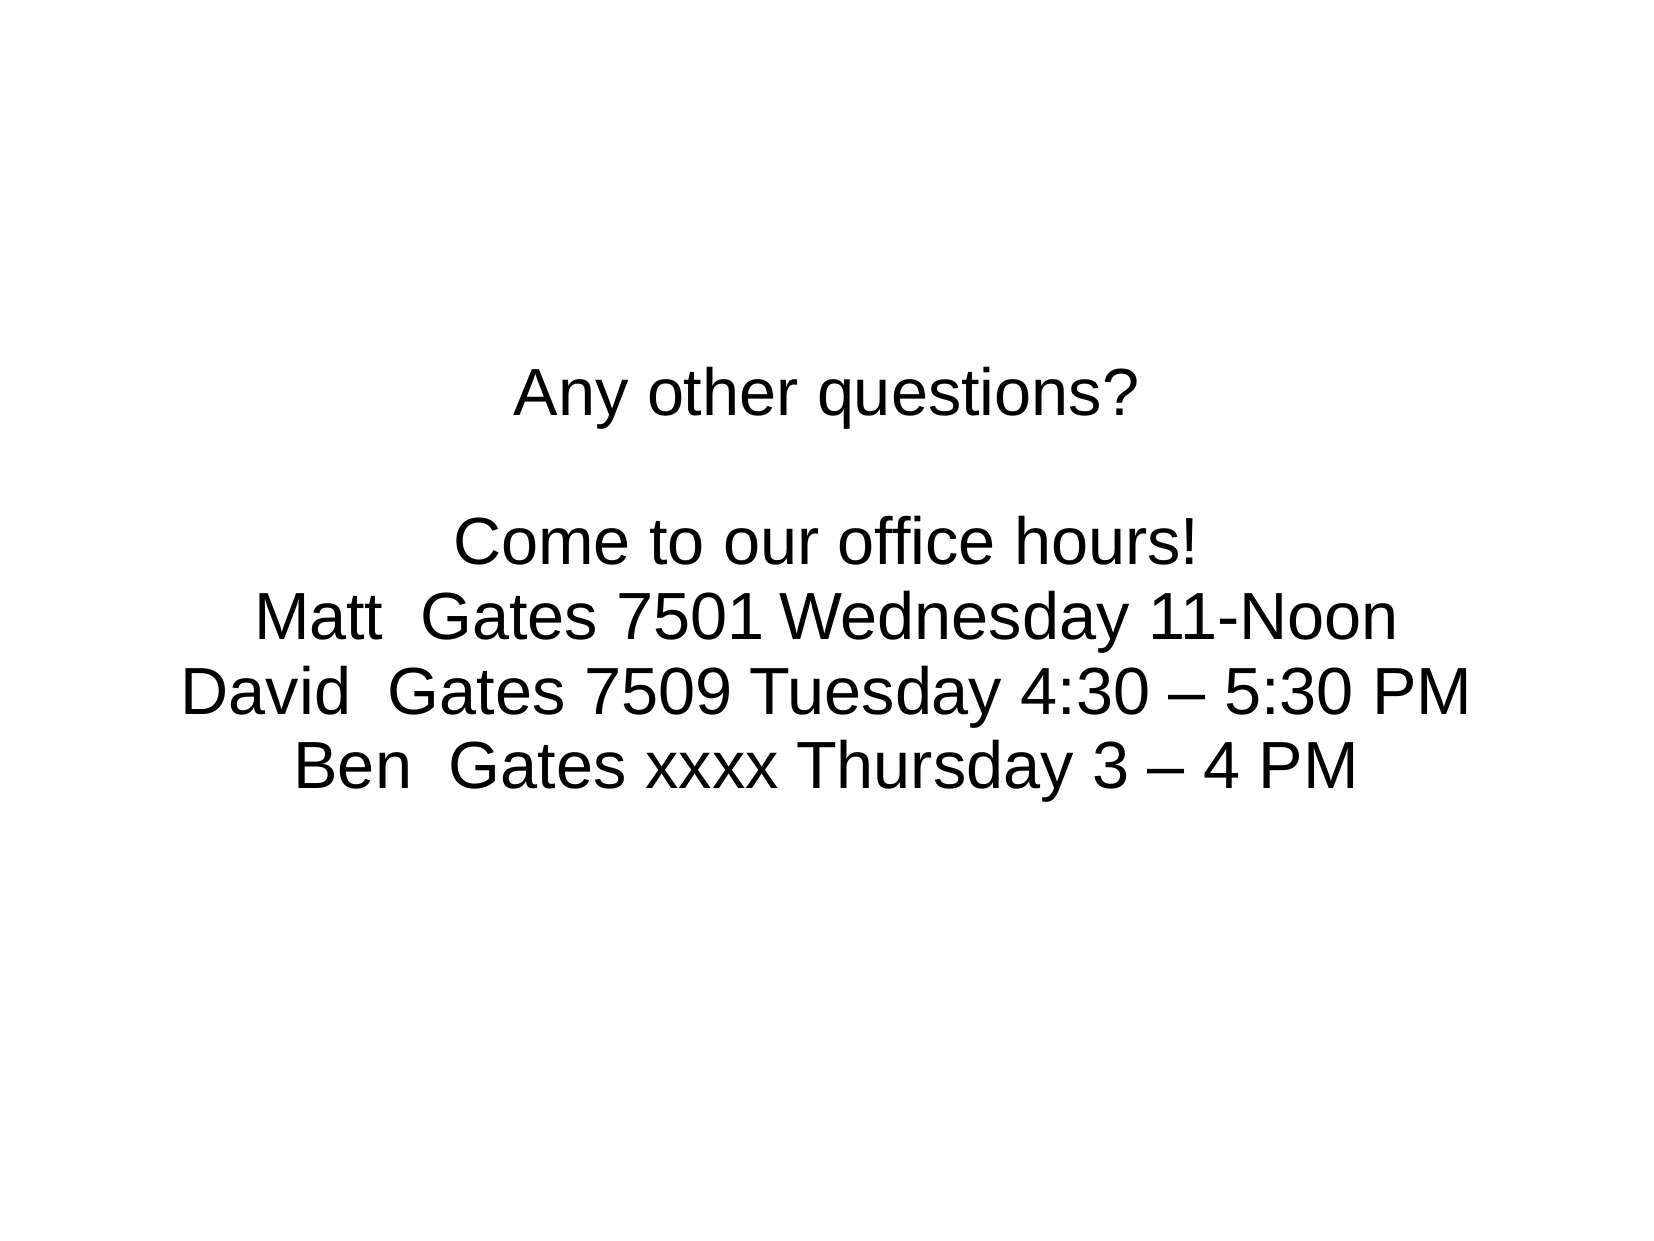

# Any other questions?
Come to our office hours!
Matt Gates 7501	Wednesday 11-Noon
David Gates 7509 Tuesday 4:30 – 5:30 PM
Ben Gates xxxx Thursday 3 – 4 PM